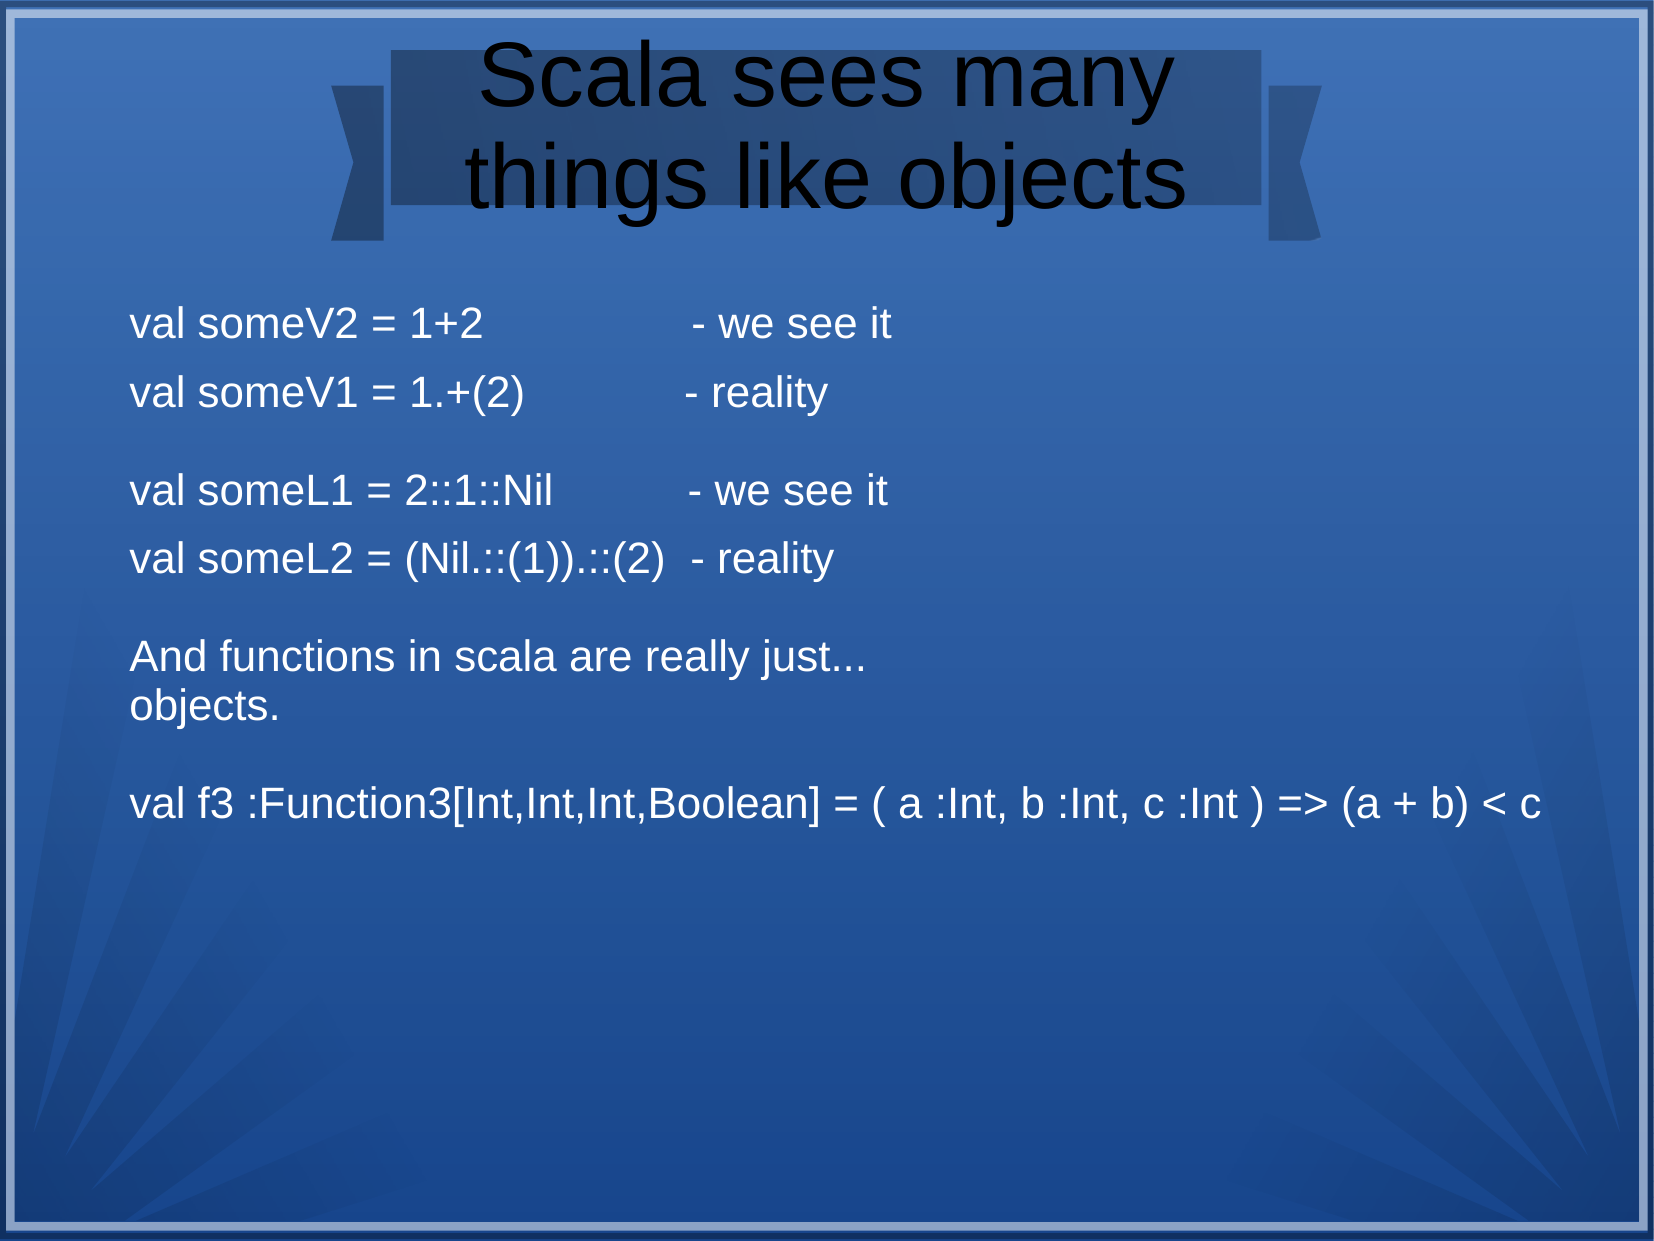

# Scala sees many things like objects
val someV2 = 1+2 - we see it
val someV1 = 1.+(2) - reality
val someL1 = 2::1::Nil - we see it
val someL2 = (Nil.::(1)).::(2) - reality
And functions in scala are really just...
objects.
val f3 :Function3[Int,Int,Int,Boolean] = ( a :Int, b :Int, c :Int ) => (a + b) < c